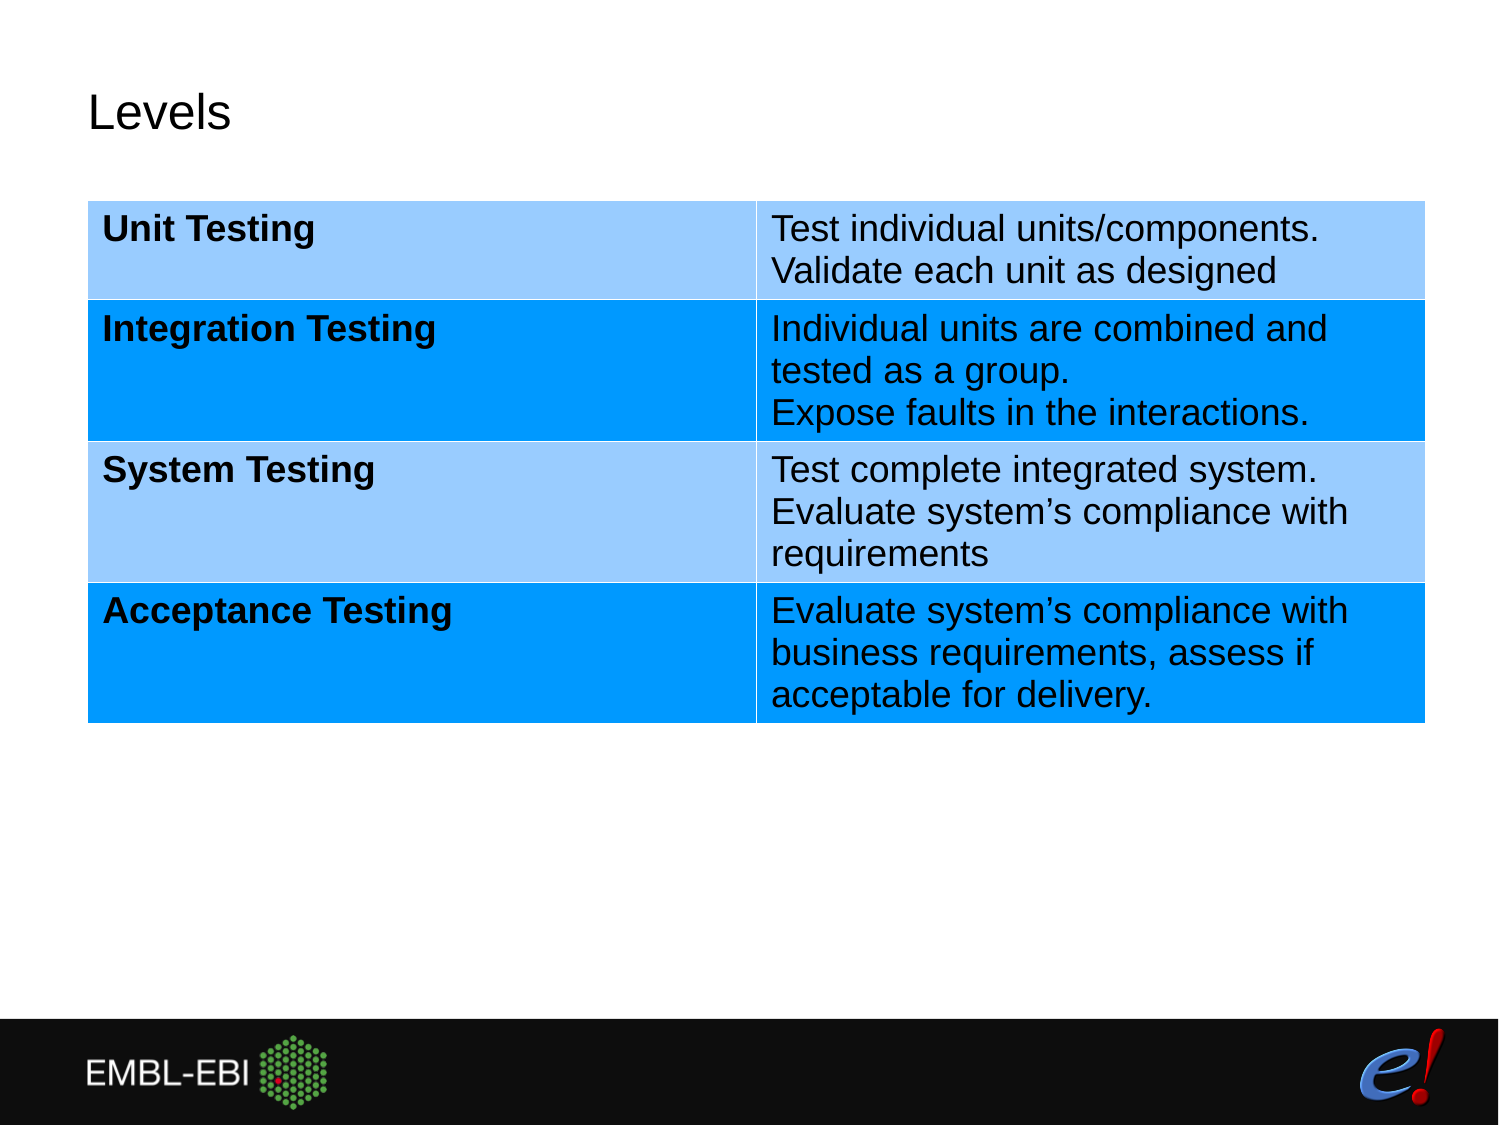

# Levels
| Unit Testing | Test individual units/components. Validate each unit as designed |
| --- | --- |
| Integration Testing | Individual units are combined and tested as a group. Expose faults in the interactions. |
| System Testing | Test complete integrated system. Evaluate system’s compliance with requirements |
| Acceptance Testing | Evaluate system’s compliance with business requirements, assess if acceptable for delivery. |